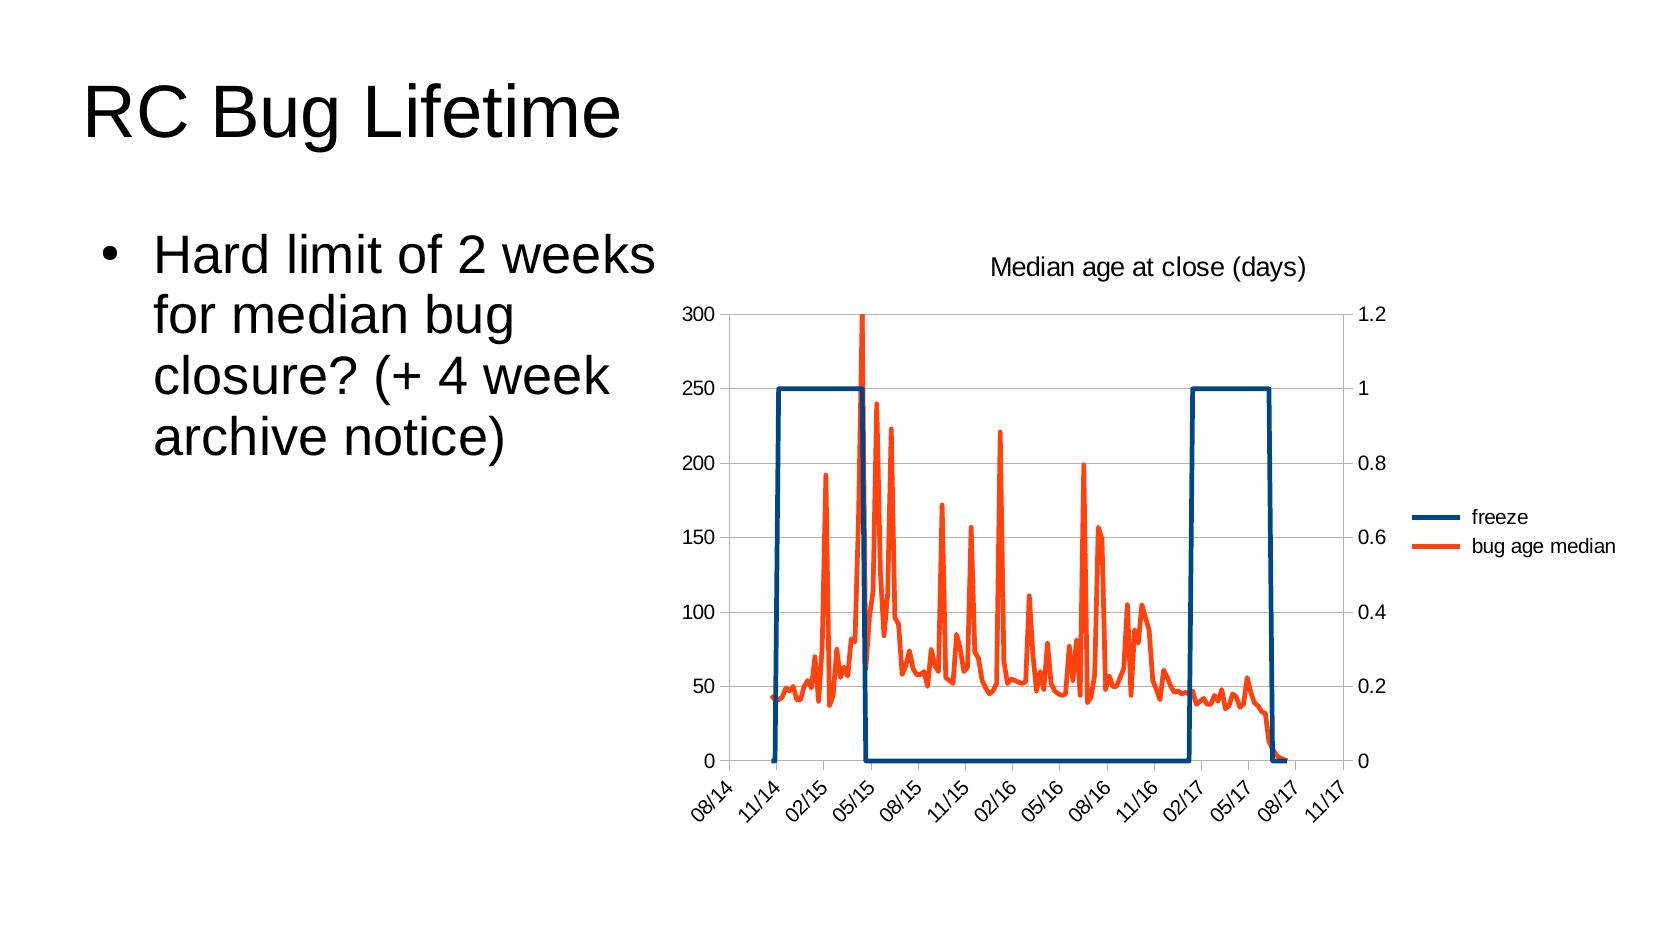

# RC Bug Lifetime
### Chart: Median age at close (days)
| Category | bug age median | freeze |
|---|---|---|Hard limit of 2 weeks
for median bug
closure? (+ 4 week
archive notice)